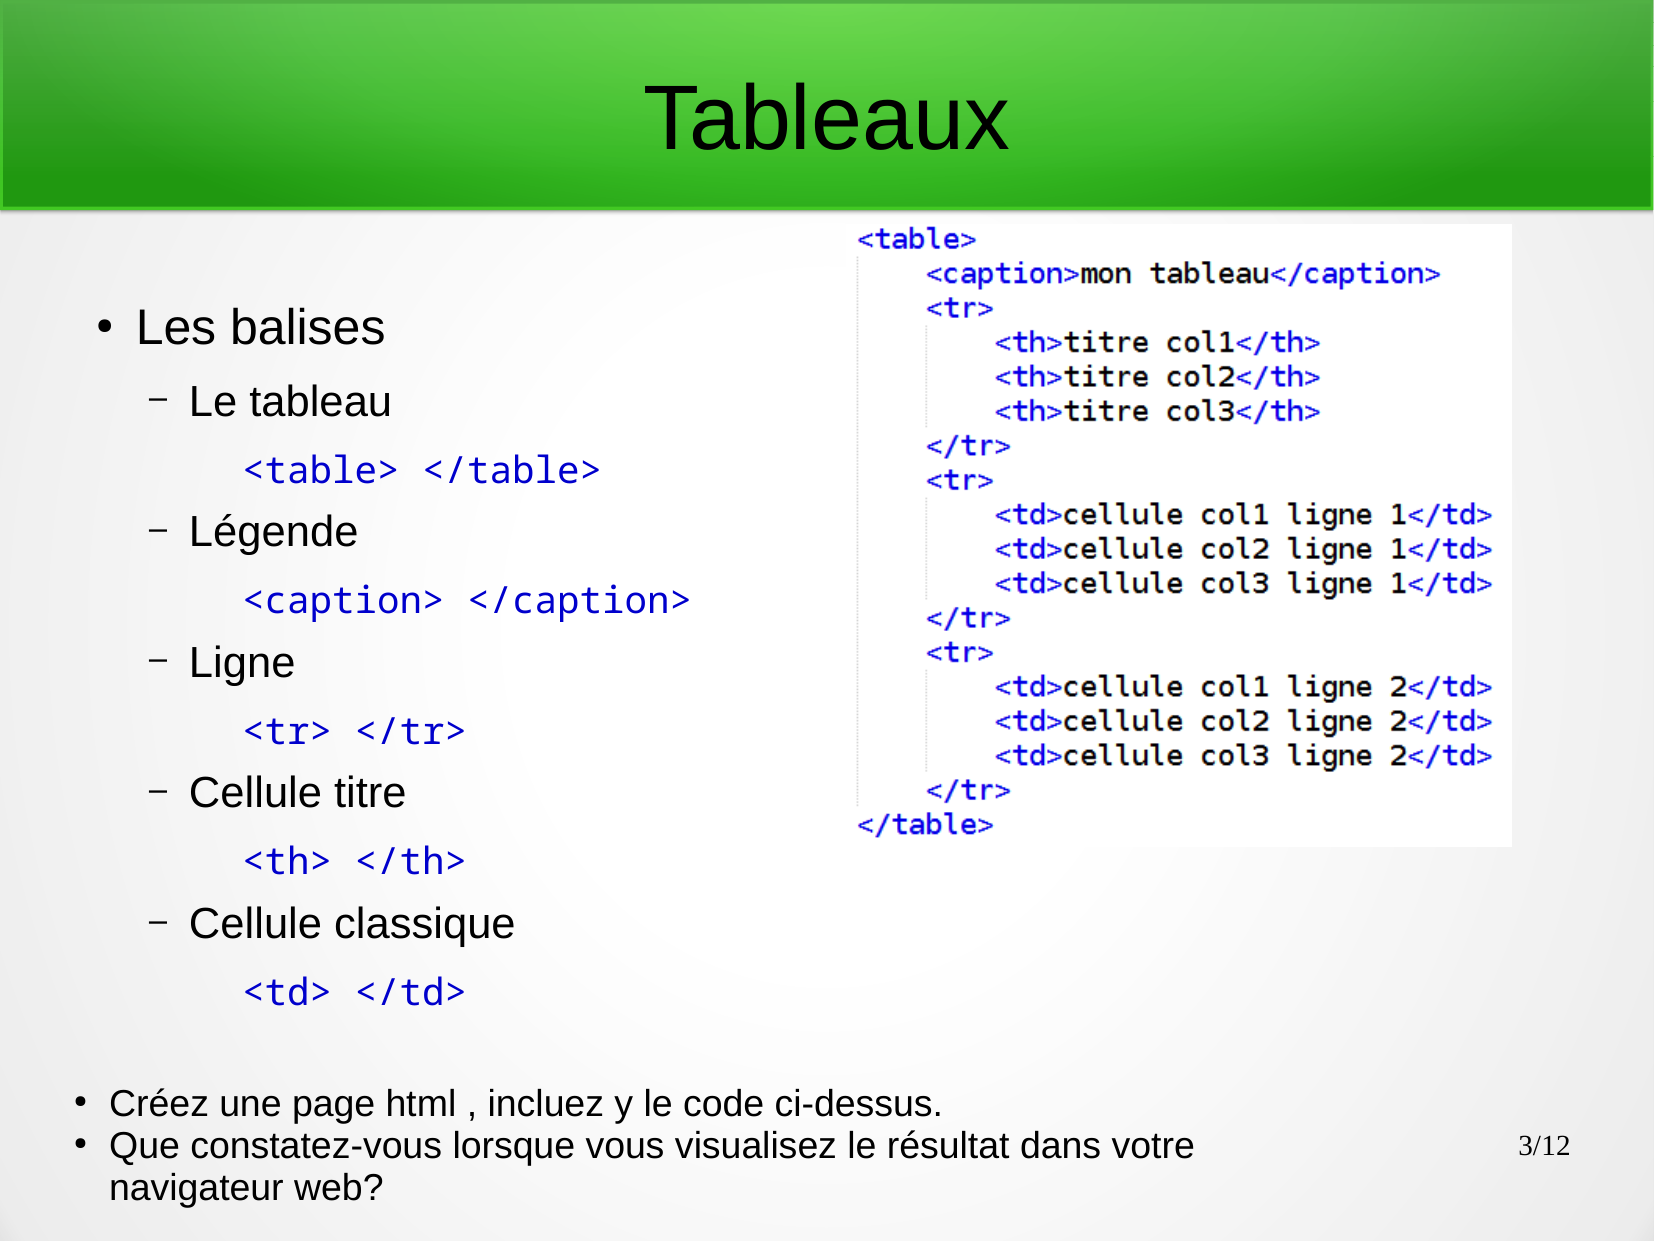

# Tableaux
Les balises
Le tableau
<table> </table>
Légende
<caption> </caption>
Ligne
<tr> </tr>
Cellule titre
<th> </th>
Cellule classique
<td> </td>
Créez une page html , incluez y le code ci-dessus.
Que constatez-vous lorsque vous visualisez le résultat dans votre navigateur web?
3